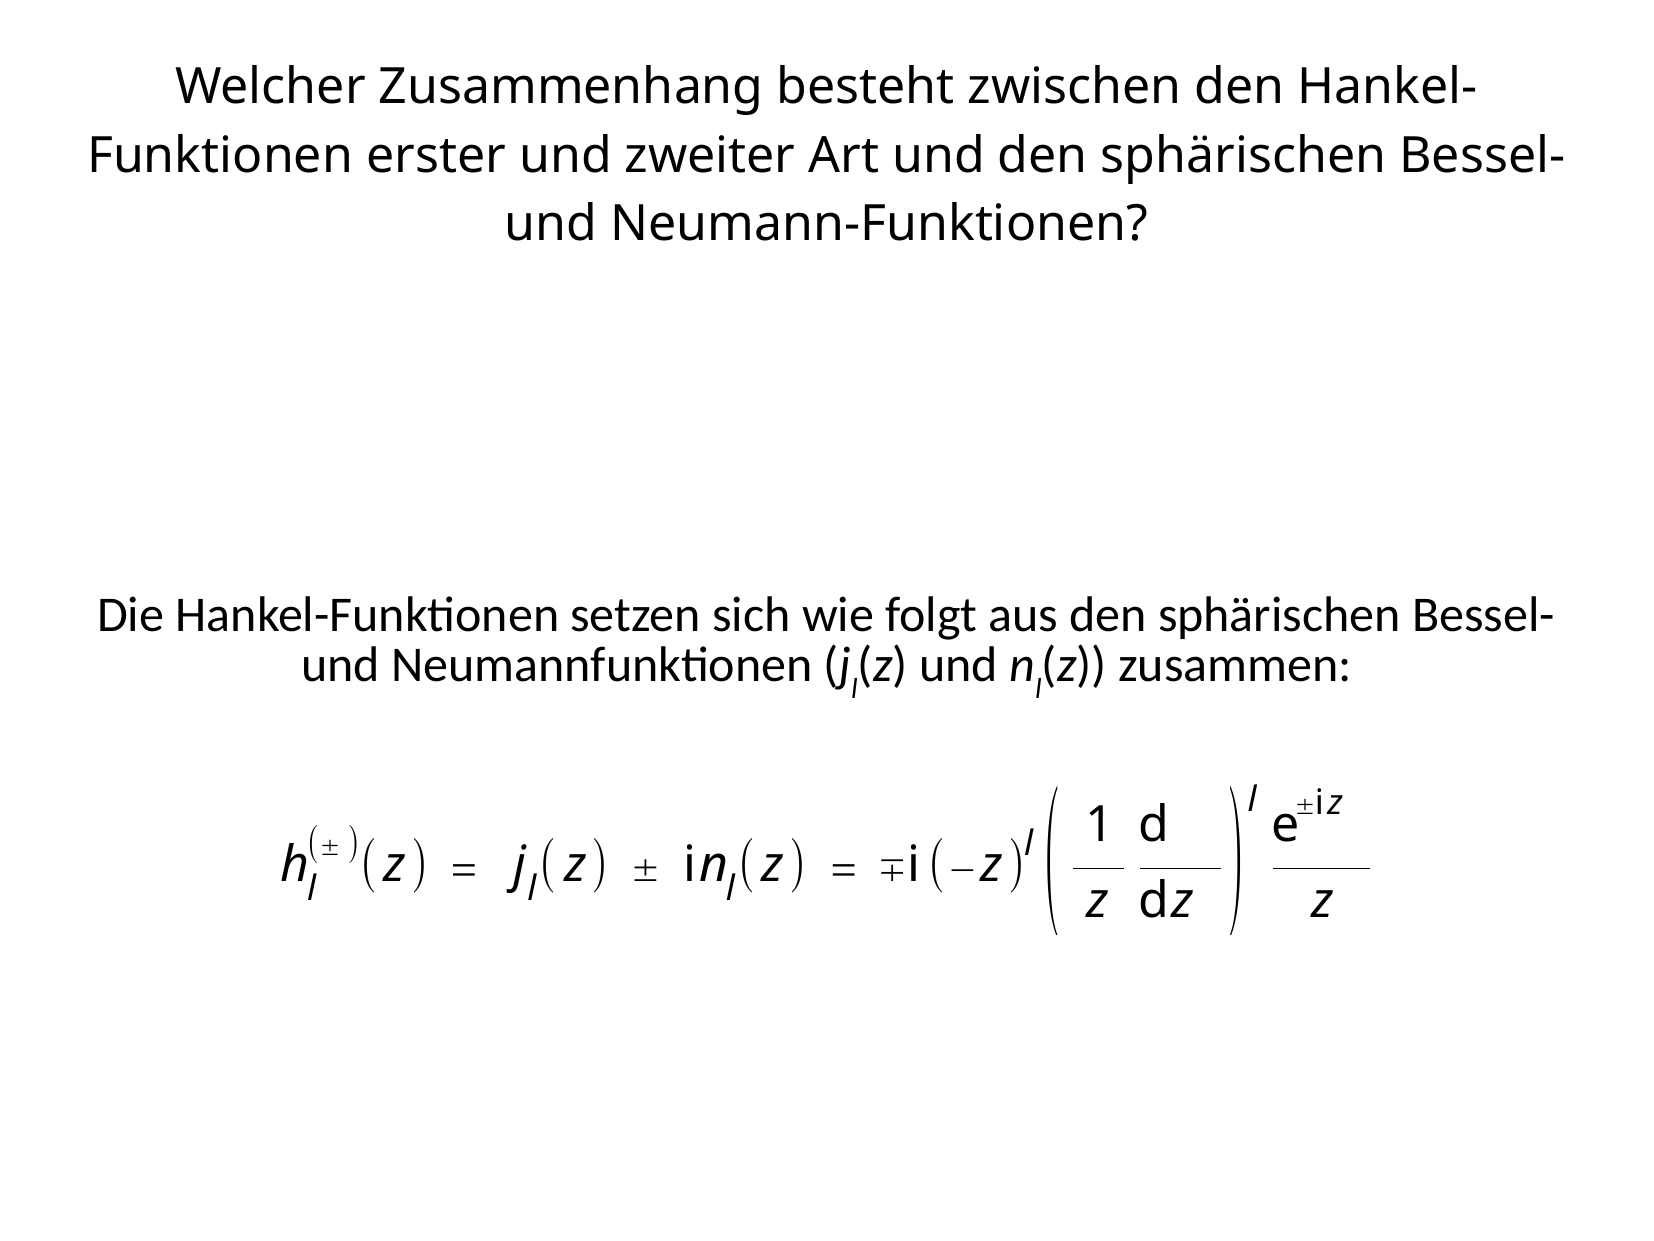

# Welcher Zusammenhang besteht zwischen den Hankel-Funktionen erster und zweiter Art und den sphärischen Bessel- und Neumann-Funktionen?
Die Hankel-Funktionen setzen sich wie folgt aus den sphärischen Bessel- und Neumannfunktionen (jl(z) und nl(z)) zusammen: